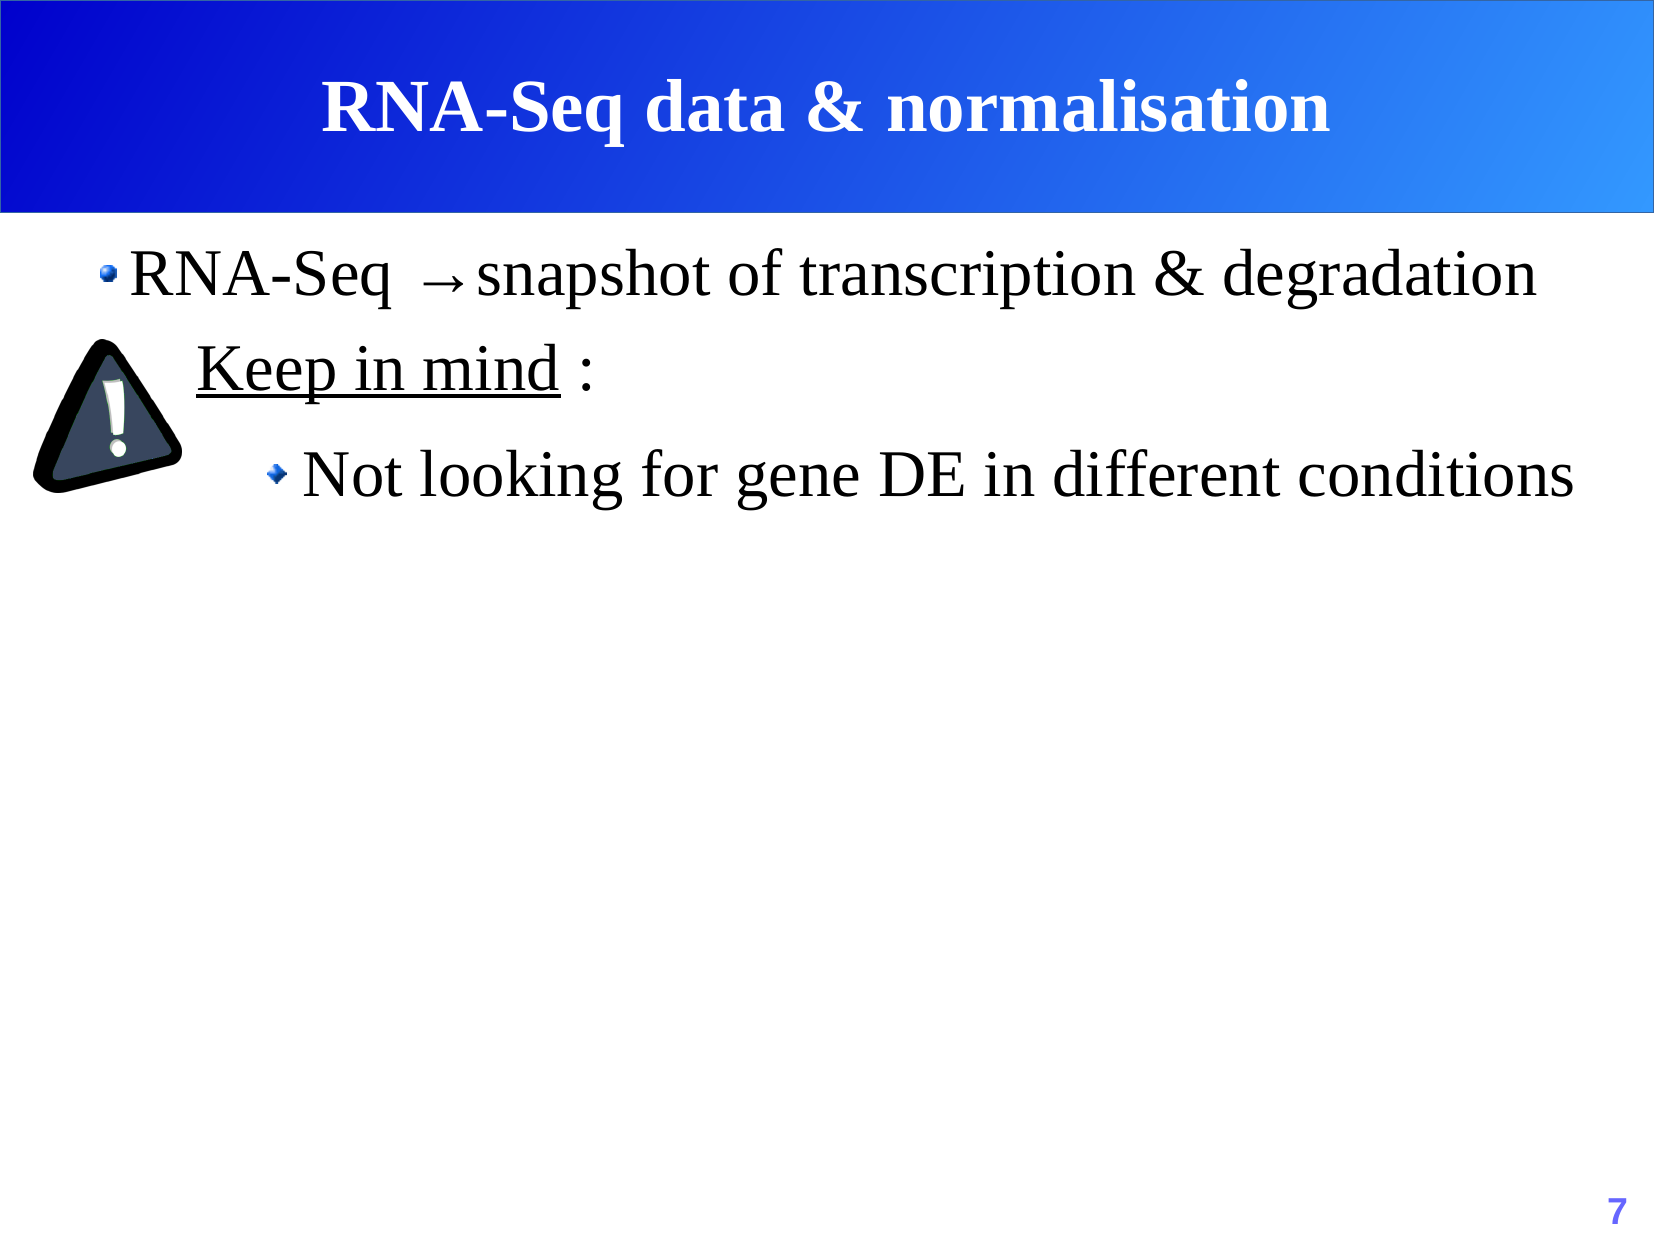

# RNA-Seq data & normalisation
RNA-Seq →snapshot of transcription & degradation
Keep in mind :
Not looking for gene DE in different conditions
7